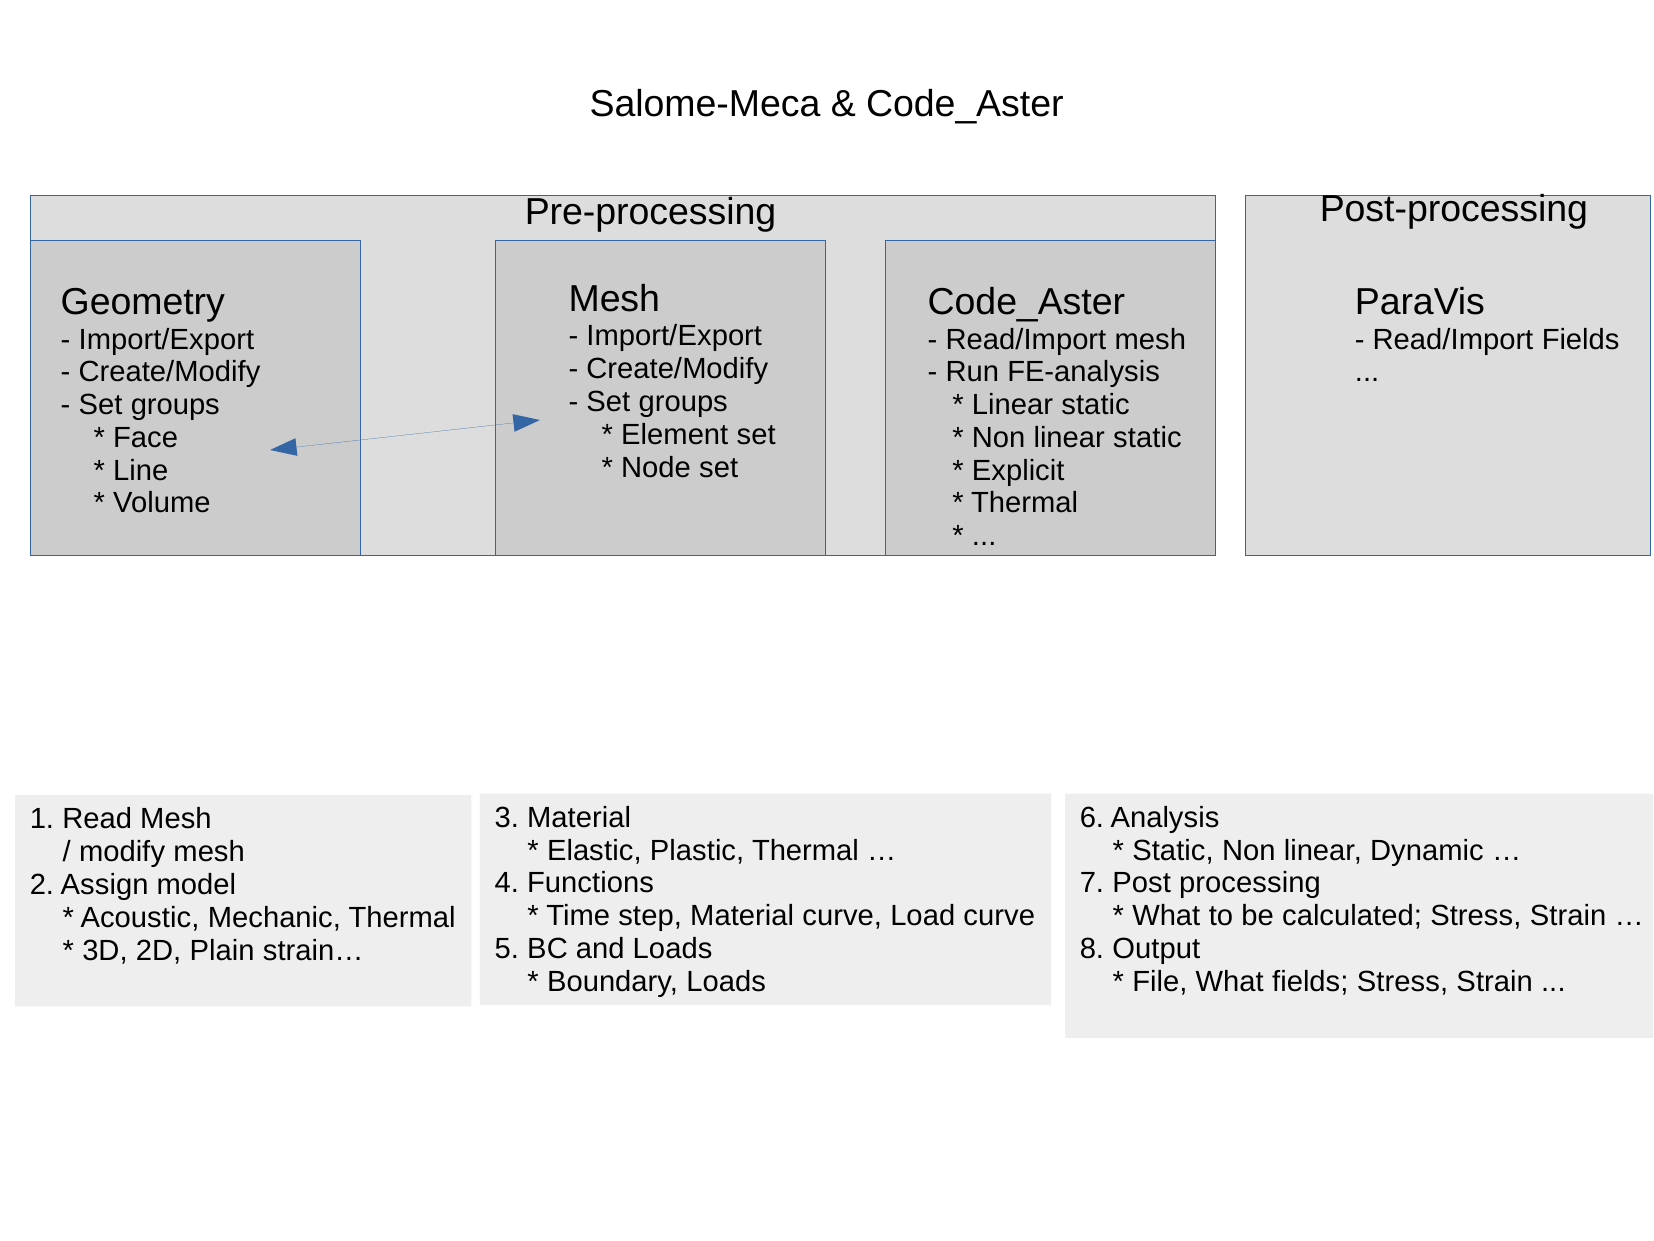

Salome-Meca & Code_Aster
Post-processing
Pre-processing
Mesh
- Import/Export
- Create/Modify
- Set groups
 * Element set
 * Node set
Geometry
- Import/Export
- Create/Modify
- Set groups
 * Face
 * Line
 * Volume
Code_Aster
- Read/Import mesh
- Run FE-analysis
 * Linear static
 * Non linear static
 * Explicit
 * Thermal
 * ...
ParaVis
- Read/Import Fields
...
3. Material
 * Elastic, Plastic, Thermal …
4. Functions
 * Time step, Material curve, Load curve
5. BC and Loads
 * Boundary, Loads
6. Analysis
 * Static, Non linear, Dynamic …
7. Post processing
 * What to be calculated; Stress, Strain …
8. Output
 * File, What fields; Stress, Strain ...
1. Read Mesh
 / modify mesh
2. Assign model
 * Acoustic, Mechanic, Thermal
 * 3D, 2D, Plain strain…